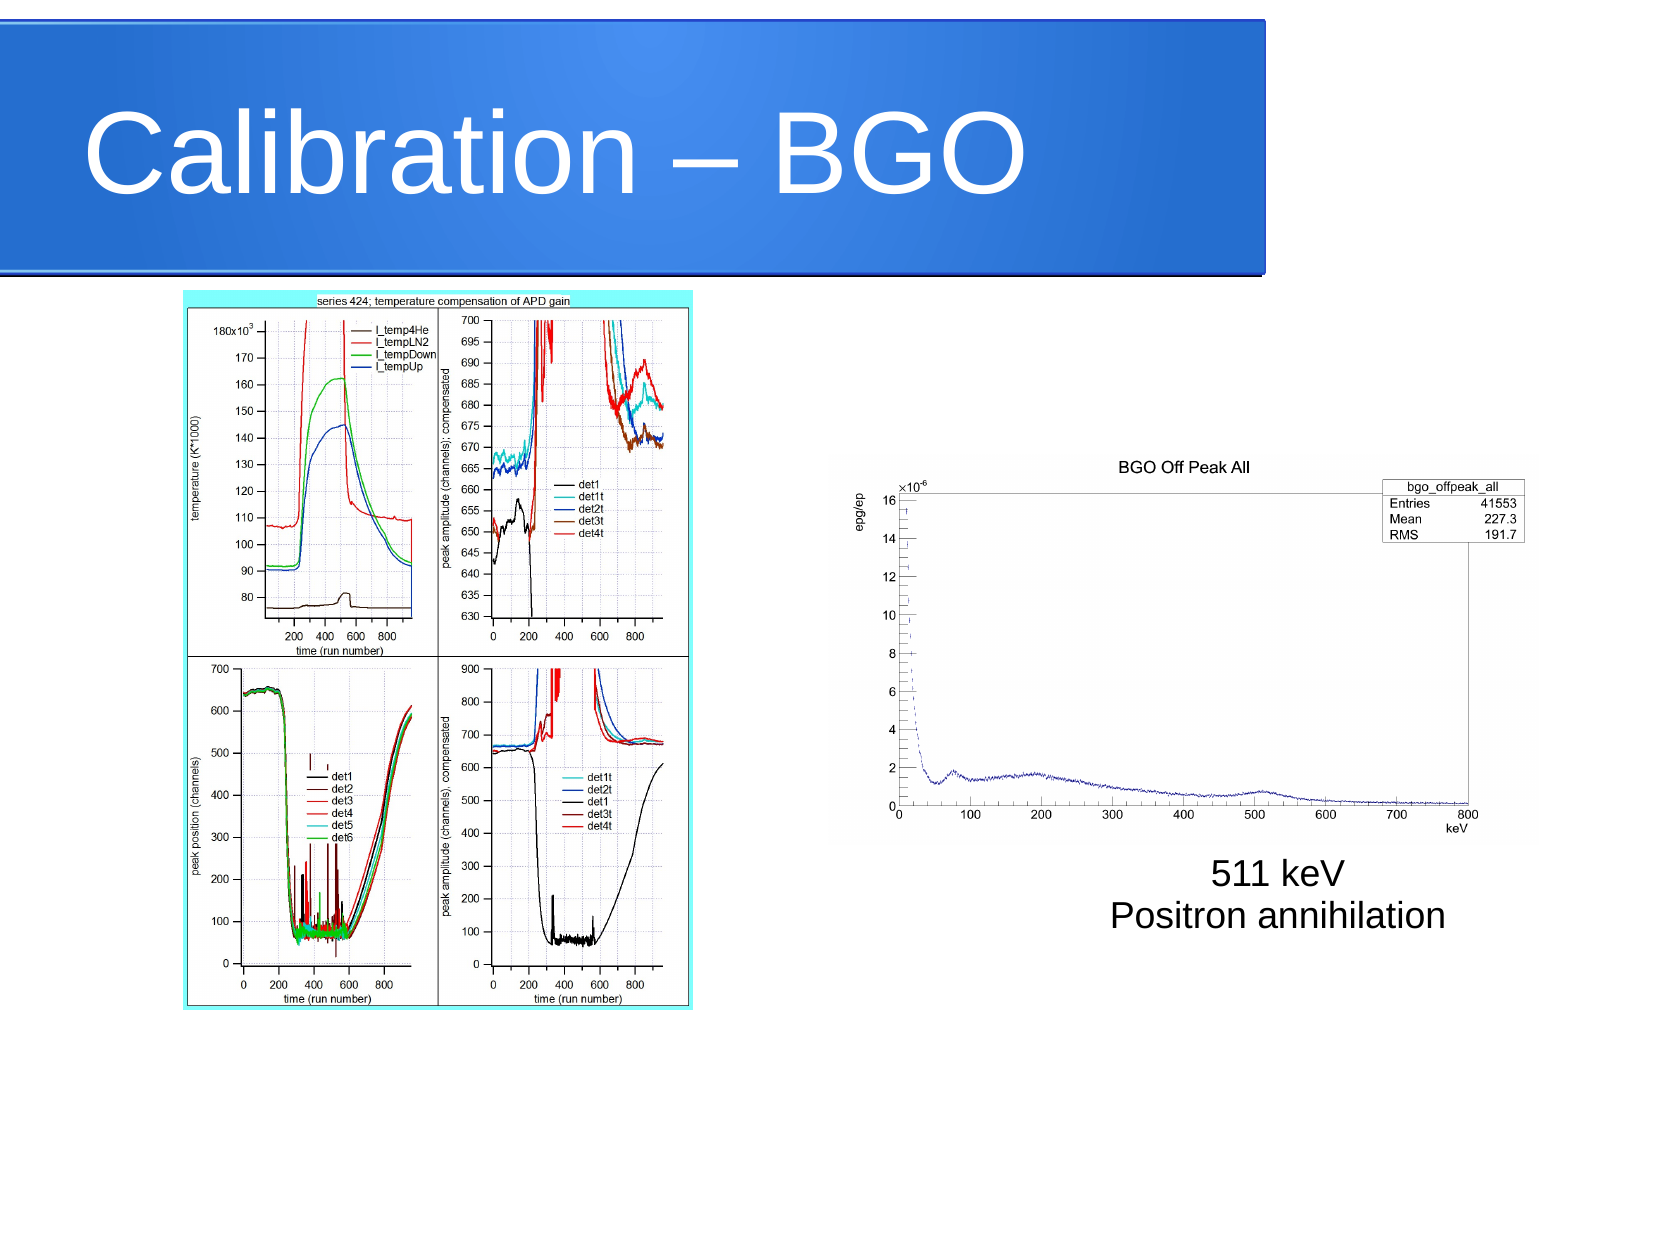

# Calibration – BGO
511 keV
Positron annihilation